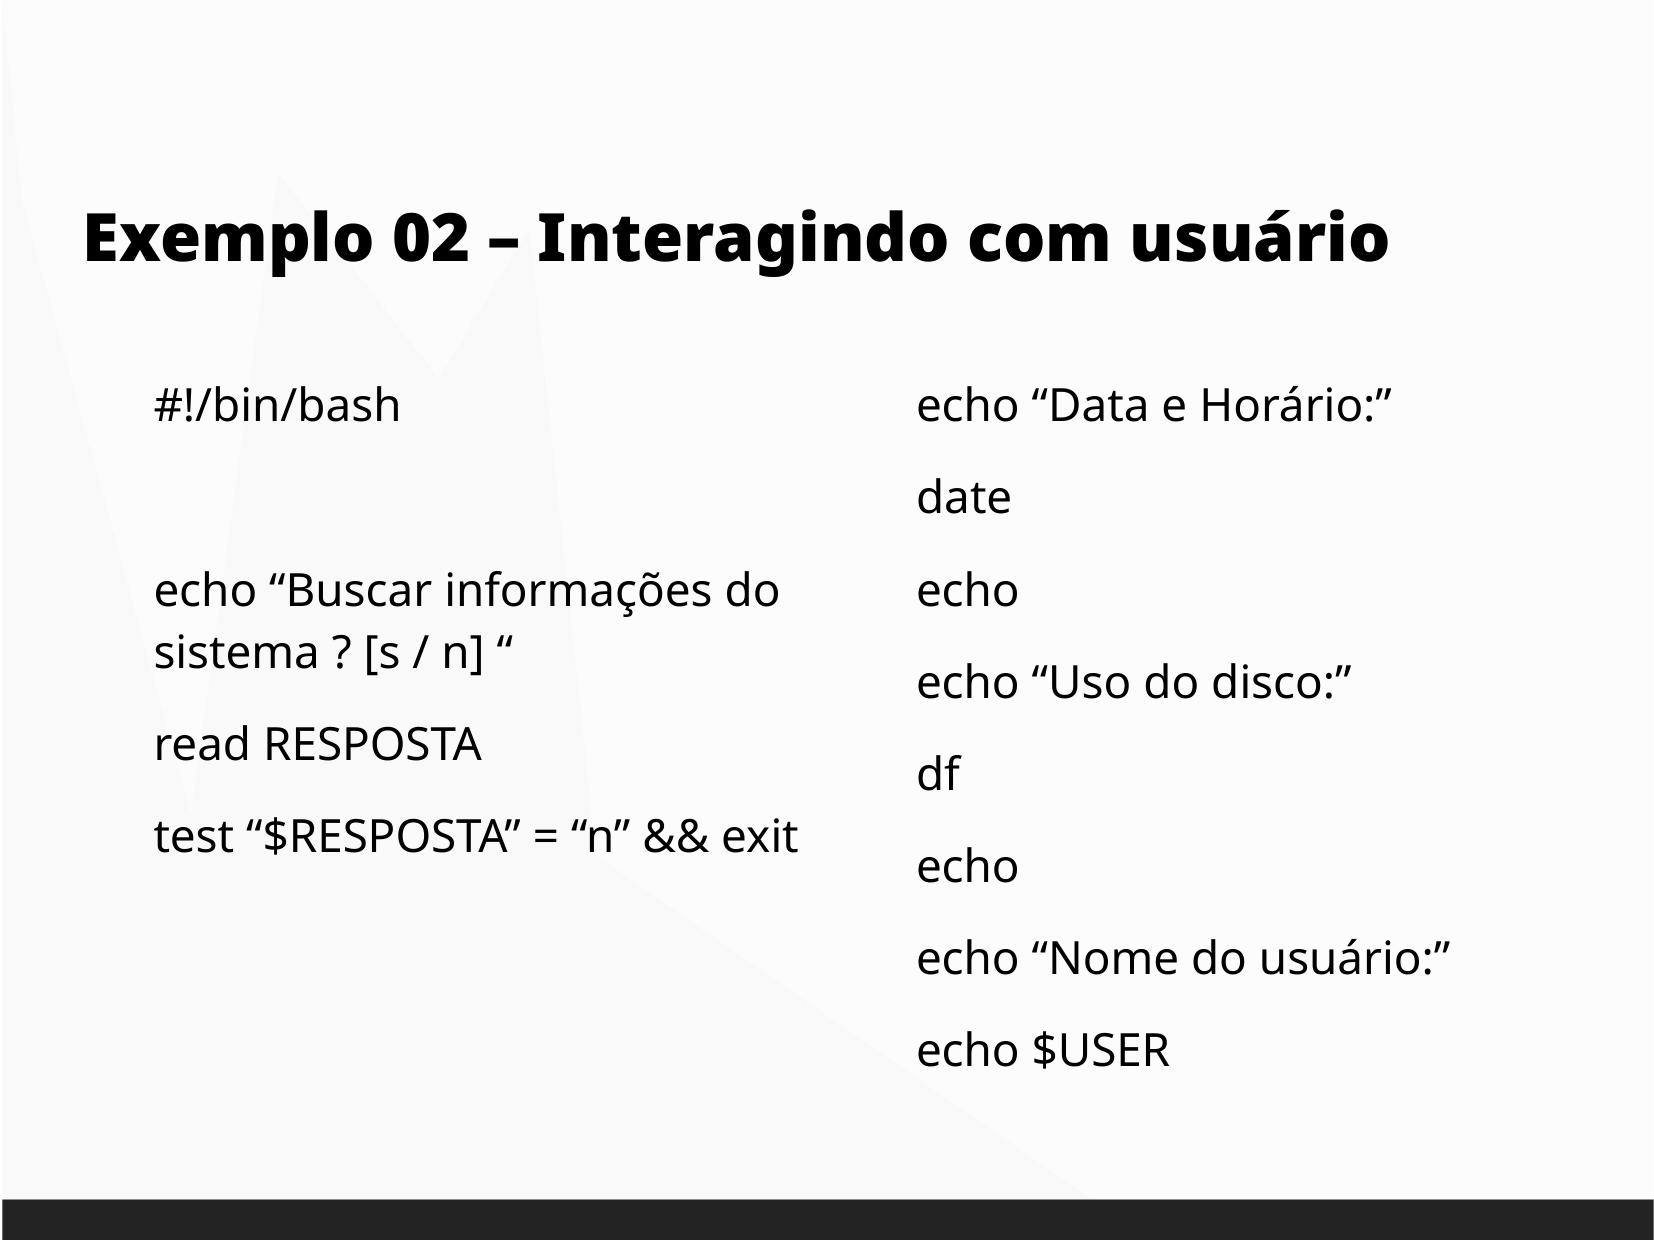

# Exemplo 02 – Interagindo com usuário
#!/bin/bash
echo “Buscar informações do sistema ? [s / n] “
read RESPOSTA
test “$RESPOSTA” = “n” && exit
echo “Data e Horário:”
date
echo
echo “Uso do disco:”
df
echo
echo “Nome do usuário:”
echo $USER